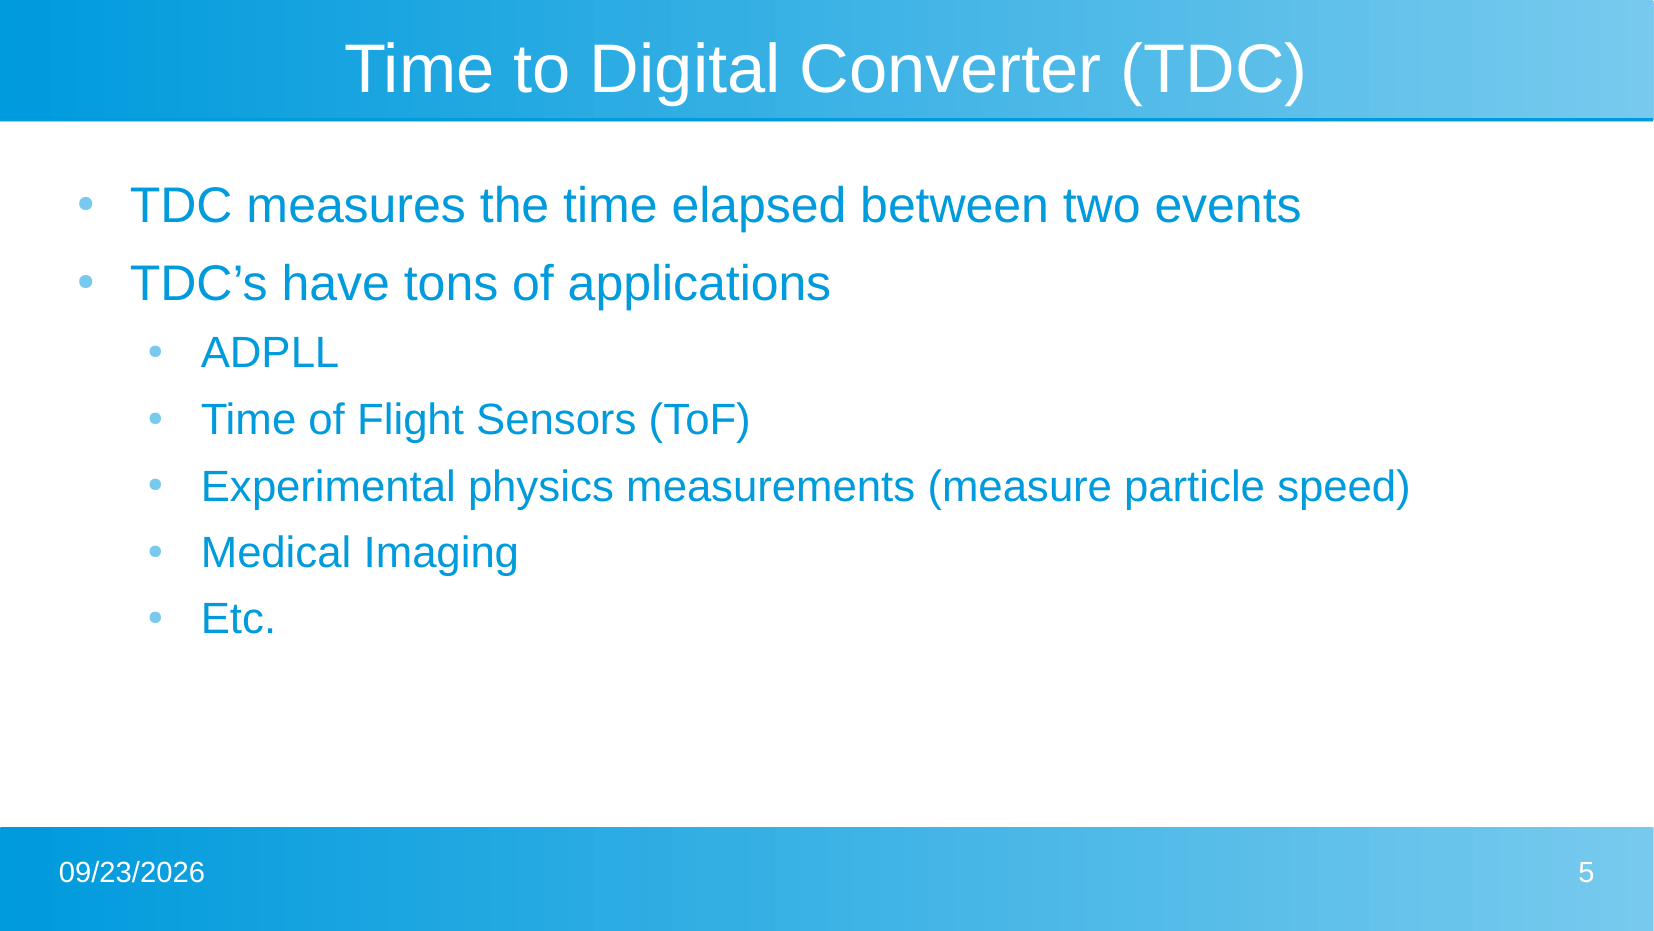

# Time to Digital Converter (TDC)
TDC measures the time elapsed between two events
TDC’s have tons of applications
ADPLL
Time of Flight Sensors (ToF)
Experimental physics measurements (measure particle speed)
Medical Imaging
Etc.
5